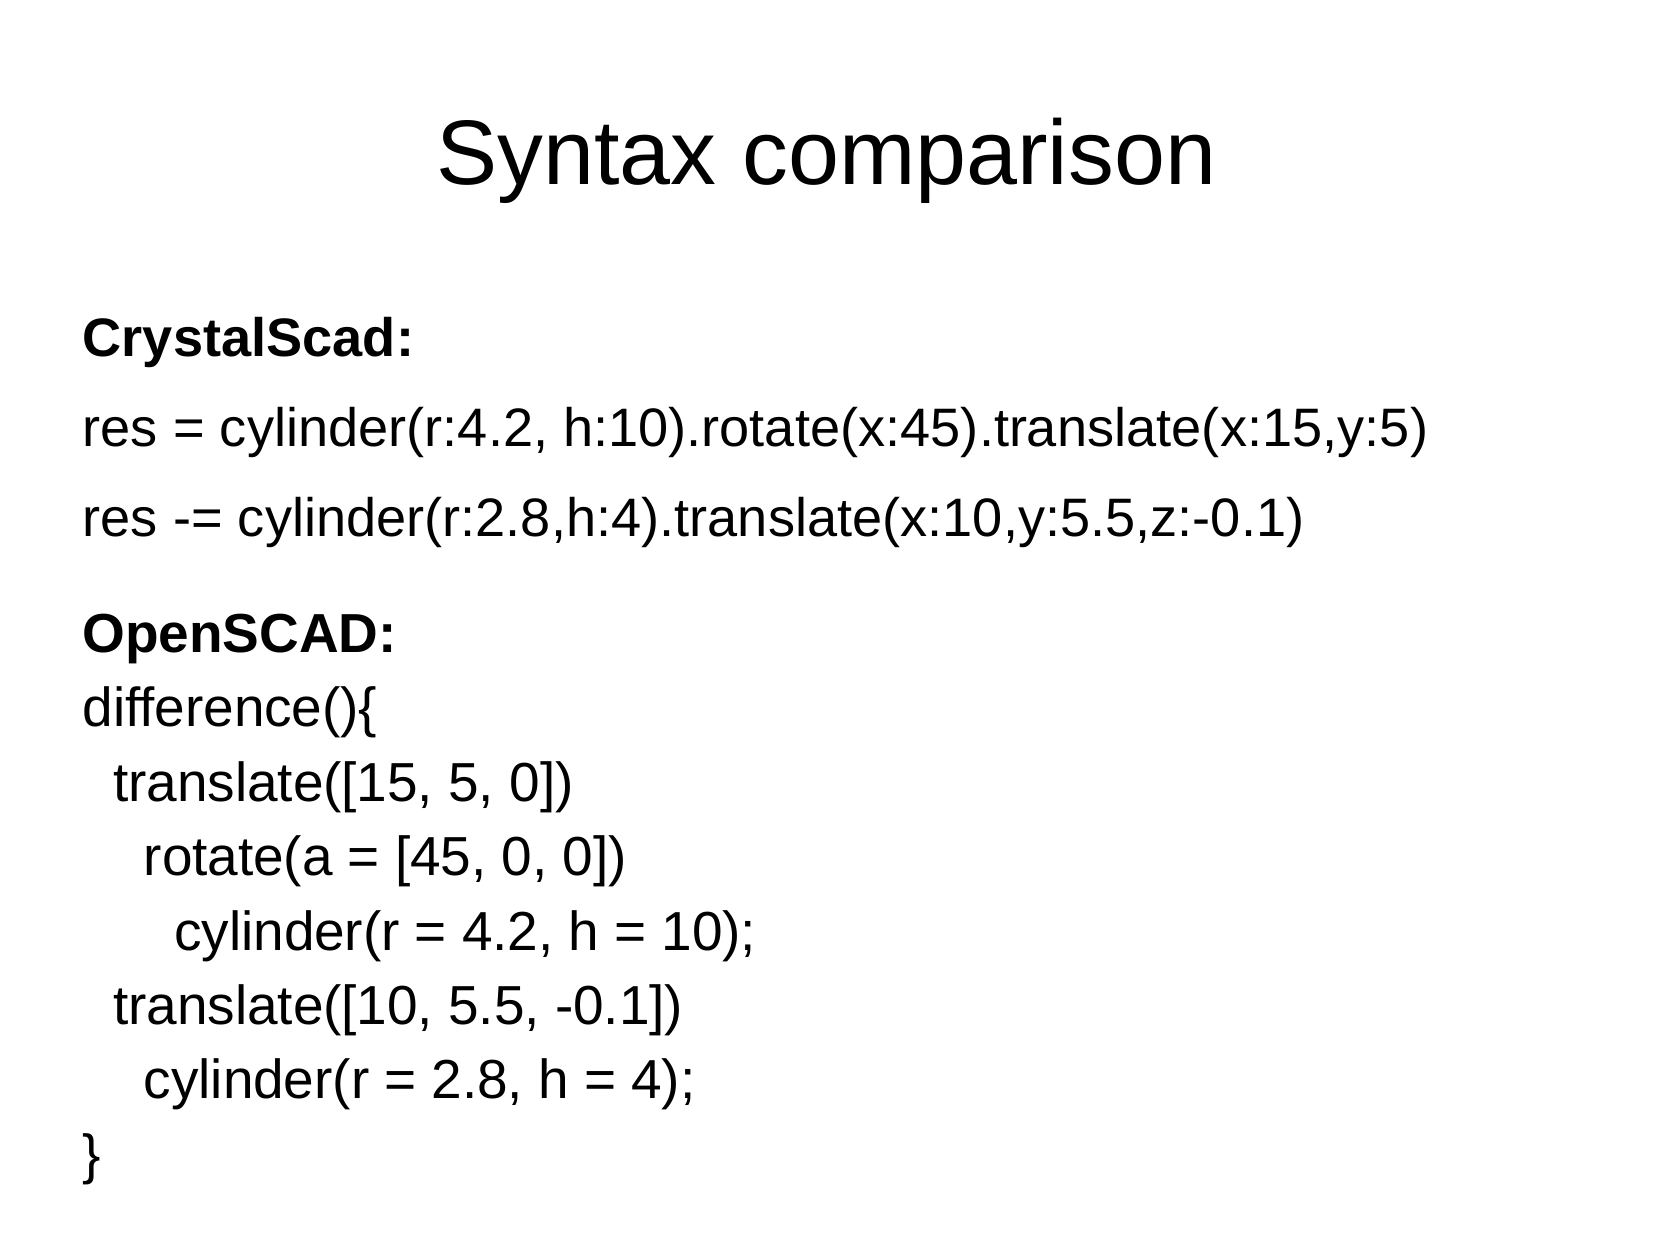

# Syntax comparison
CrystalScad:
res = cylinder(r:4.2, h:10).rotate(x:45).translate(x:15,y:5)
res -= cylinder(r:2.8,h:4).translate(x:10,y:5.5,z:-0.1)
OpenSCAD:
difference(){
 translate([15, 5, 0])
 rotate(a = [45, 0, 0])
 cylinder(r = 4.2, h = 10);
 translate([10, 5.5, -0.1])
 cylinder(r = 2.8, h = 4);
}